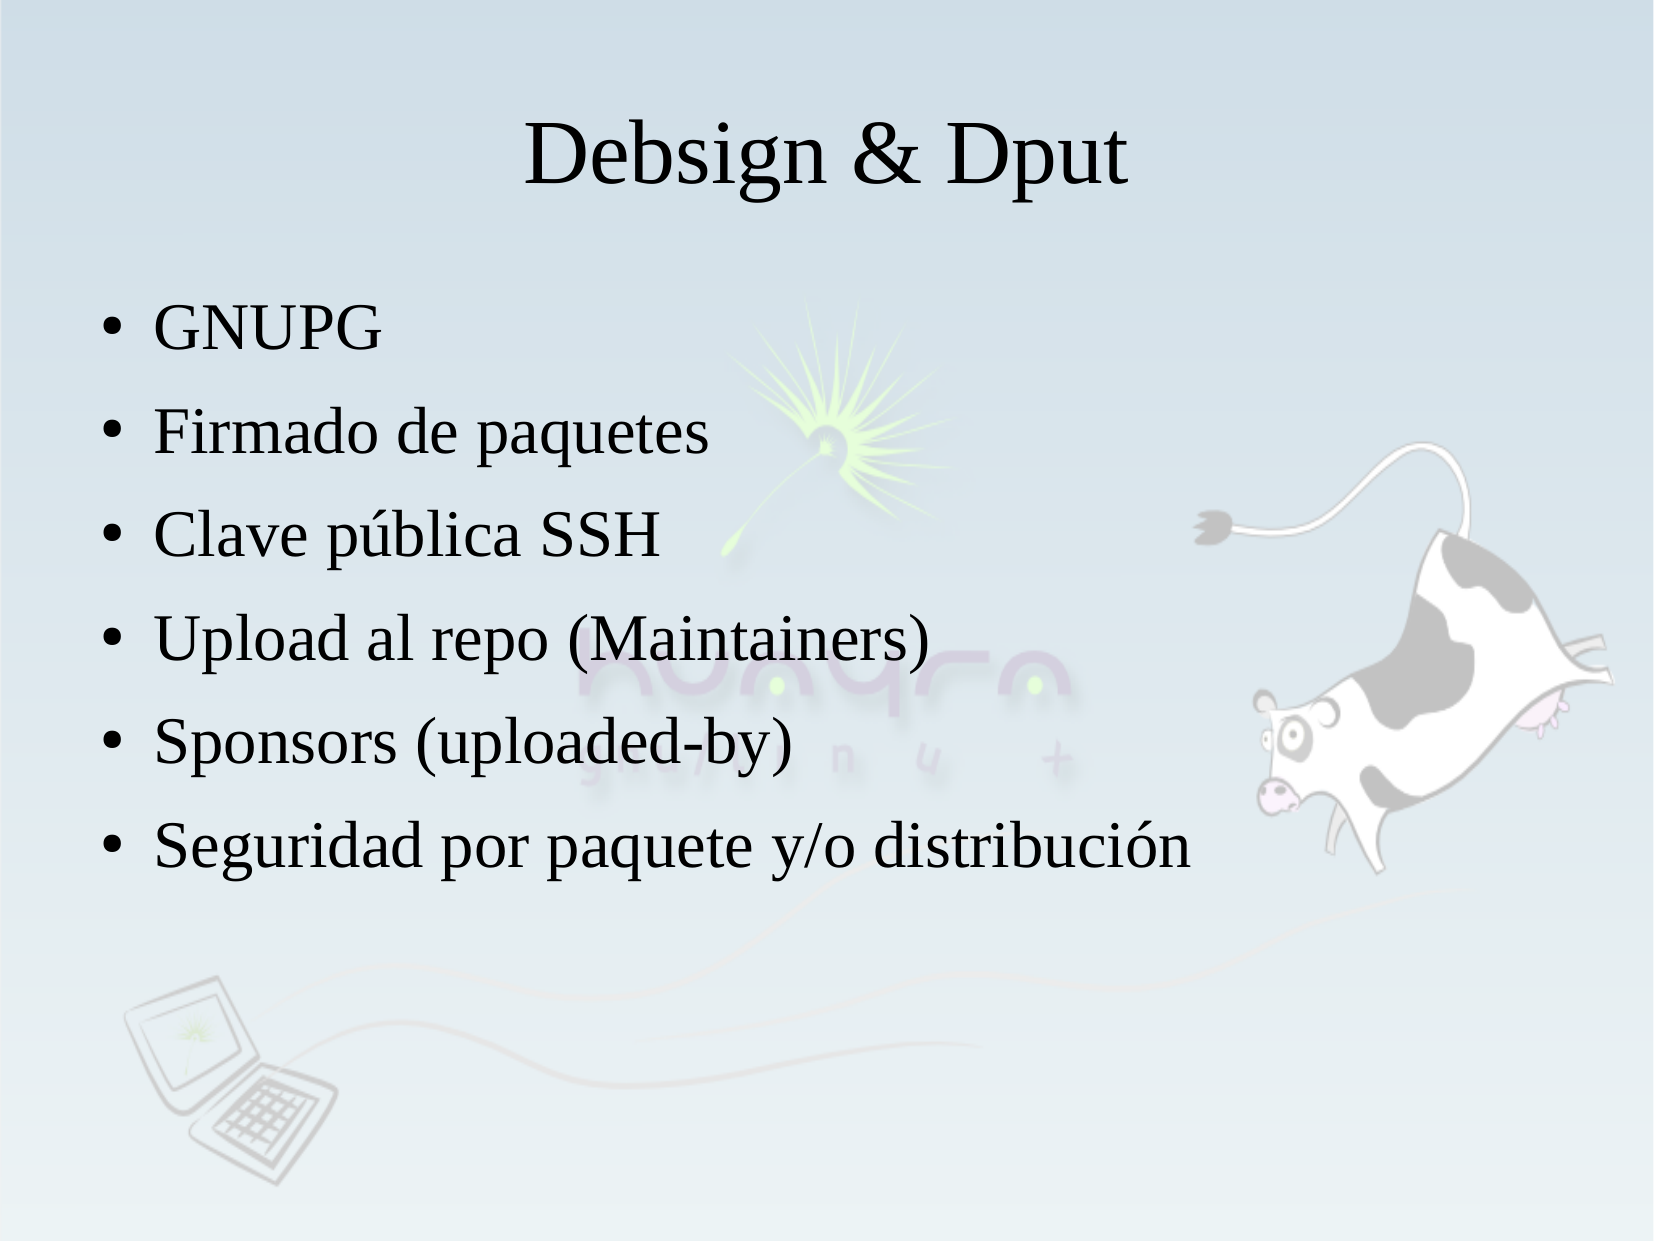

# Debsign & Dput
GNUPG
Firmado de paquetes
Clave pública SSH
Upload al repo (Maintainers)
Sponsors (uploaded-by)
Seguridad por paquete y/o distribución